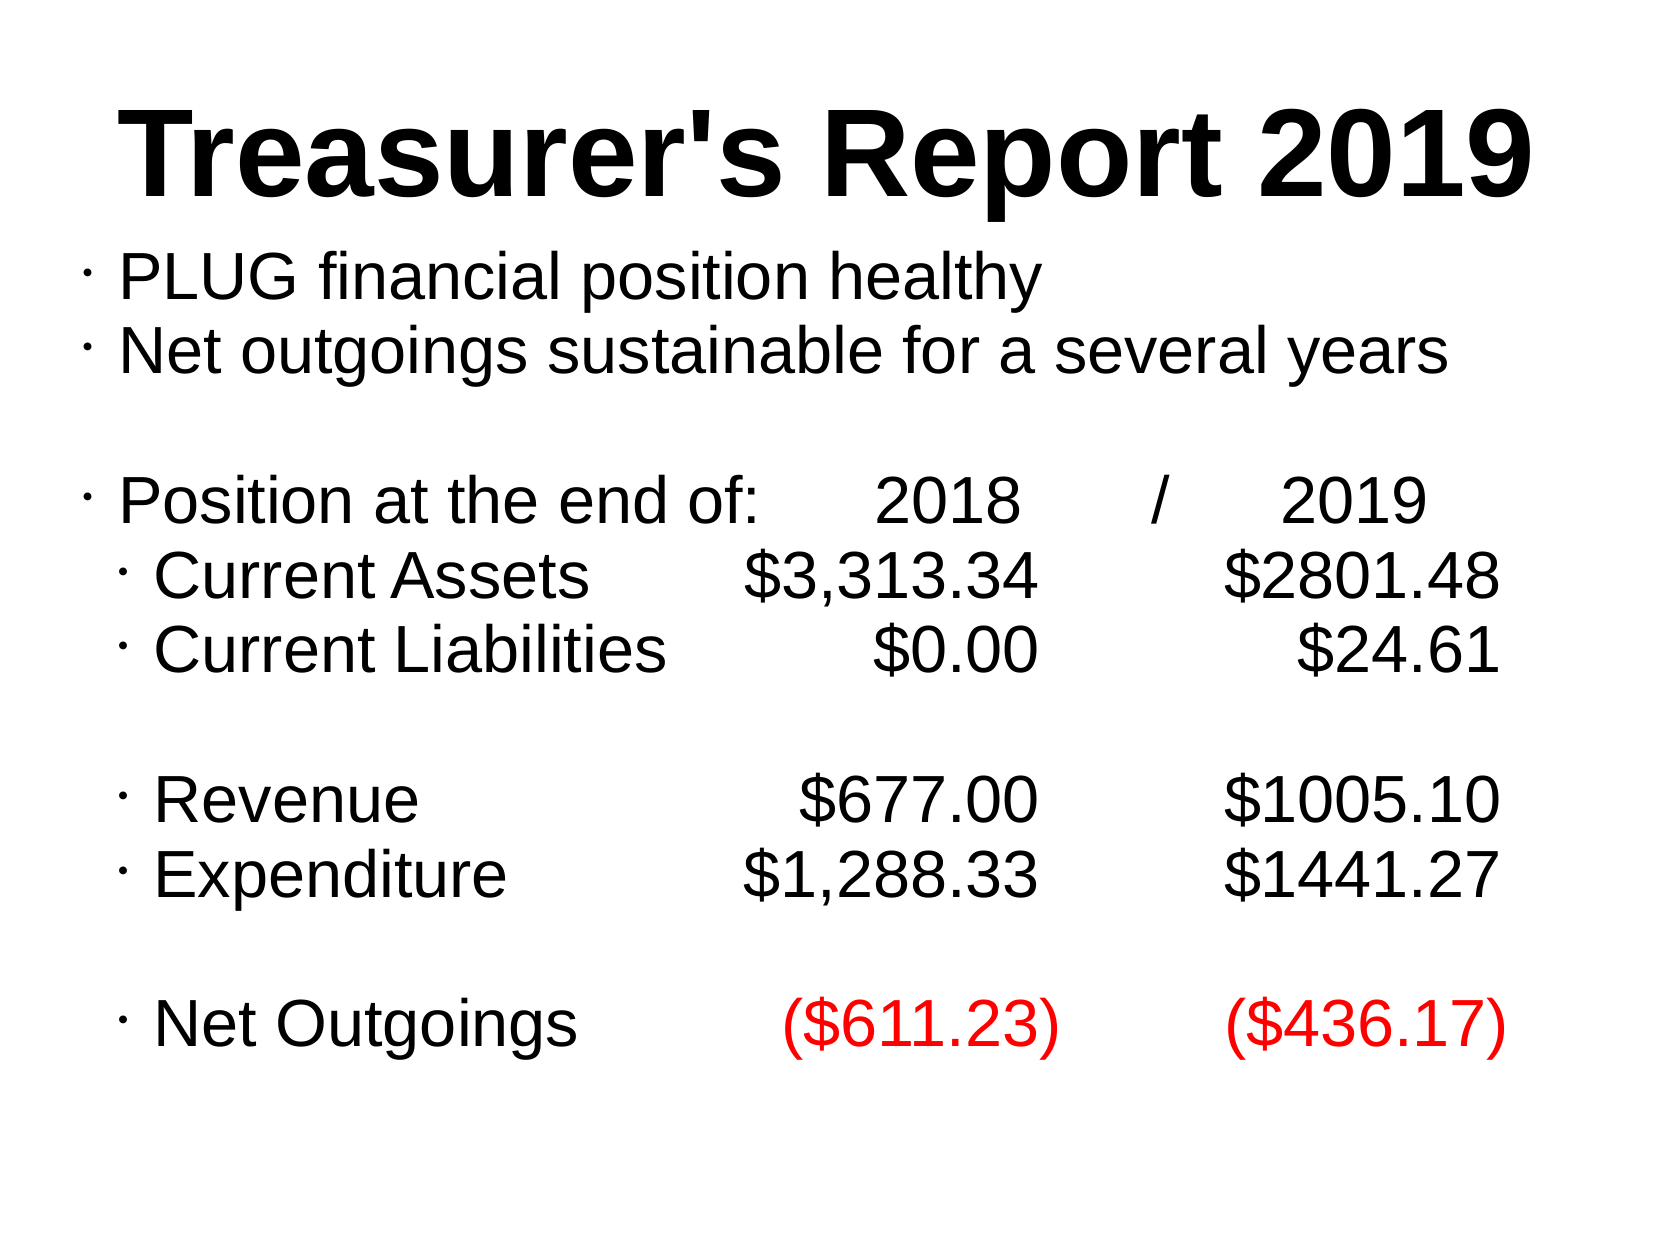

# Treasurer's Report 2019
PLUG financial position healthy
Net outgoings sustainable for a several years
Position at the end of: 		 2018		/ 	 2019
Current Assets			$3,313.34		 $2801.48
Current Liabilities			 $0.00			 $24.61
Revenue 					 $677.00		 $1005.10
Expenditure			 $1,288.33		 $1441.27
Net Outgoings		 ($611.23)		 ($436.17)